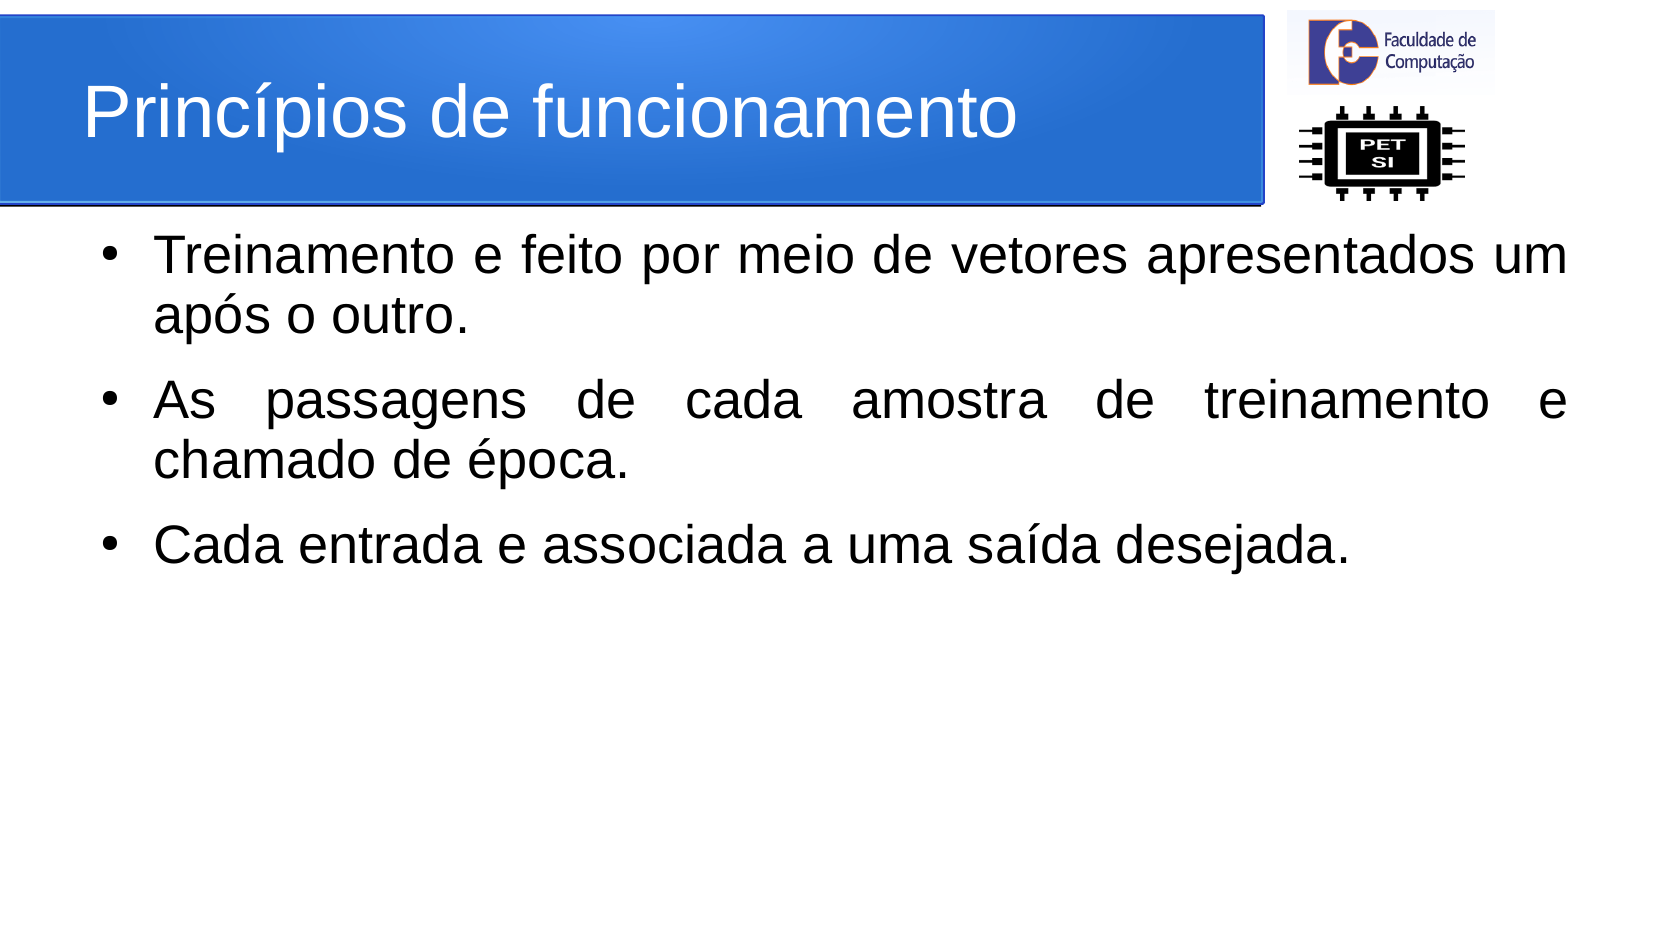

# Princípios de funcionamento
Treinamento e feito por meio de vetores apresentados um após o outro.
As passagens de cada amostra de treinamento e chamado de época.
Cada entrada e associada a uma saída desejada.